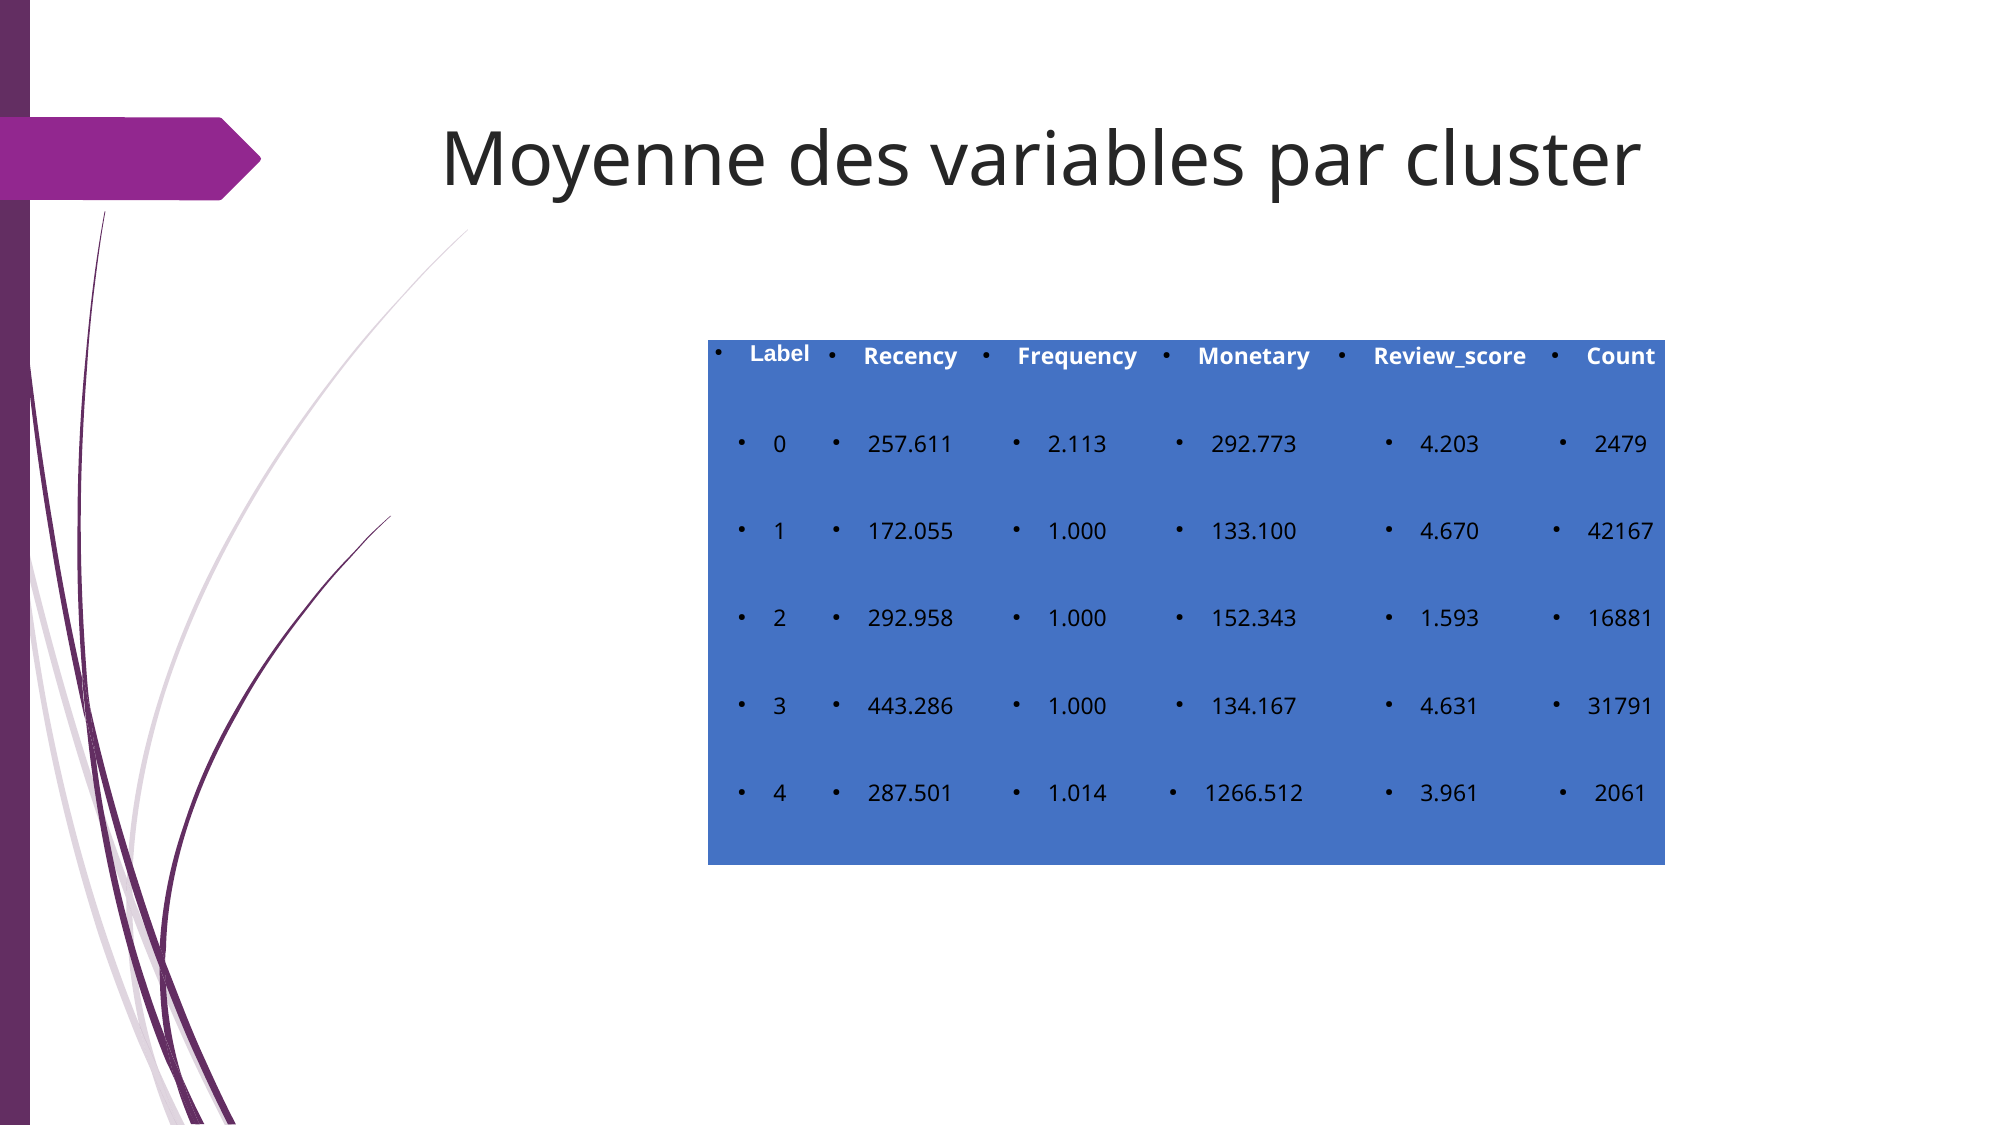

# Moyenne des variables par cluster
| Label | Recency | Frequency | Monetary | Review\_score | Count |
| --- | --- | --- | --- | --- | --- |
| 0 | 257.611 | 2.113 | 292.773 | 4.203 | 2479 |
| 1 | 172.055 | 1.000 | 133.100 | 4.670 | 42167 |
| 2 | 292.958 | 1.000 | 152.343 | 1.593 | 16881 |
| 3 | 443.286 | 1.000 | 134.167 | 4.631 | 31791 |
| 4 | 287.501 | 1.014 | 1266.512 | 3.961 | 2061 |